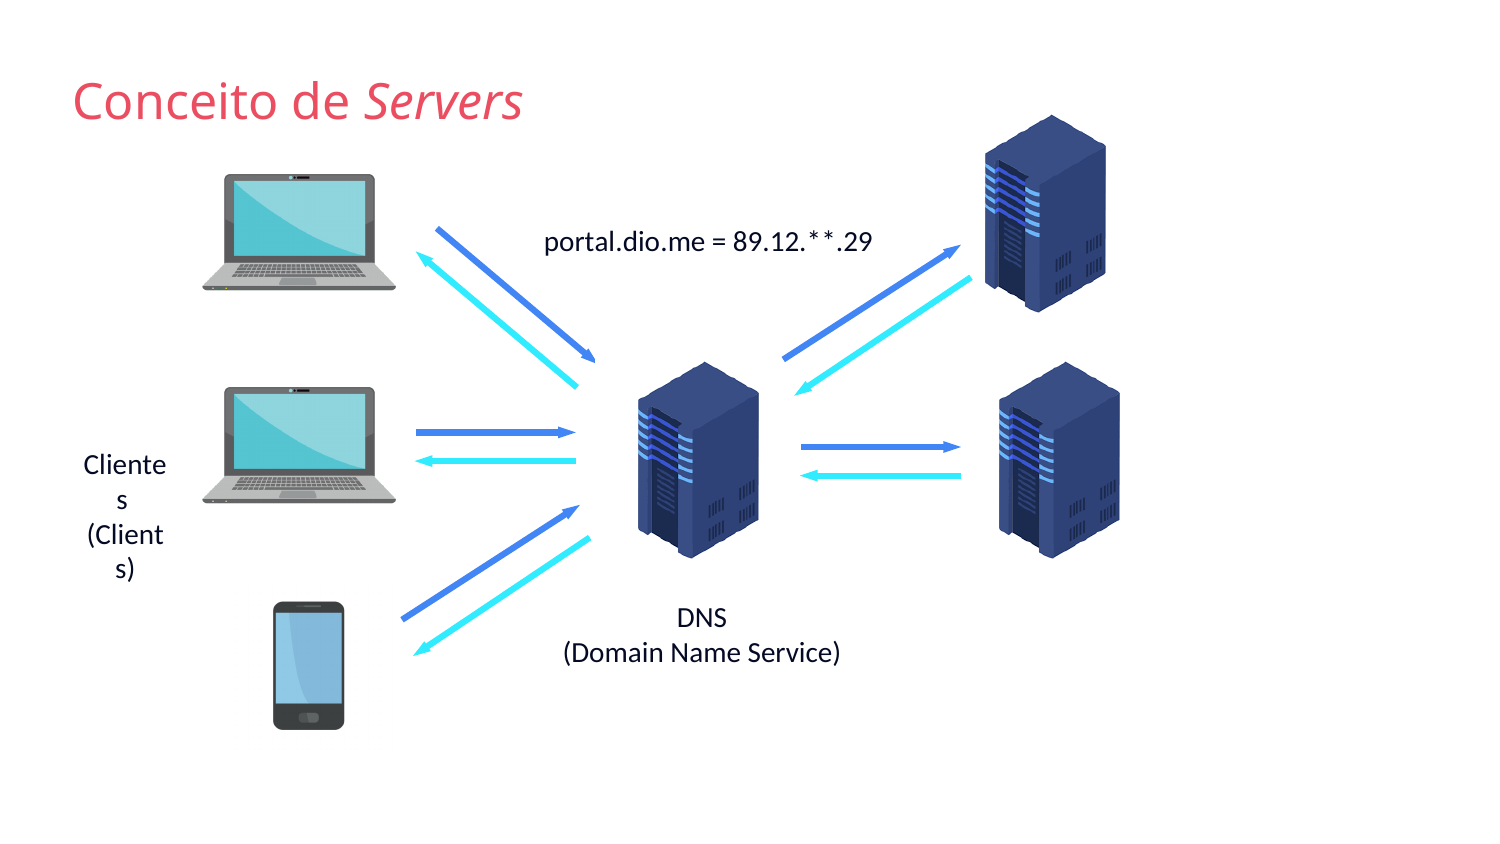

Conceito de Servers
portal.dio.me = 89.12.**.29
Clientes
(Clients)
DNS
(Domain Name Service)